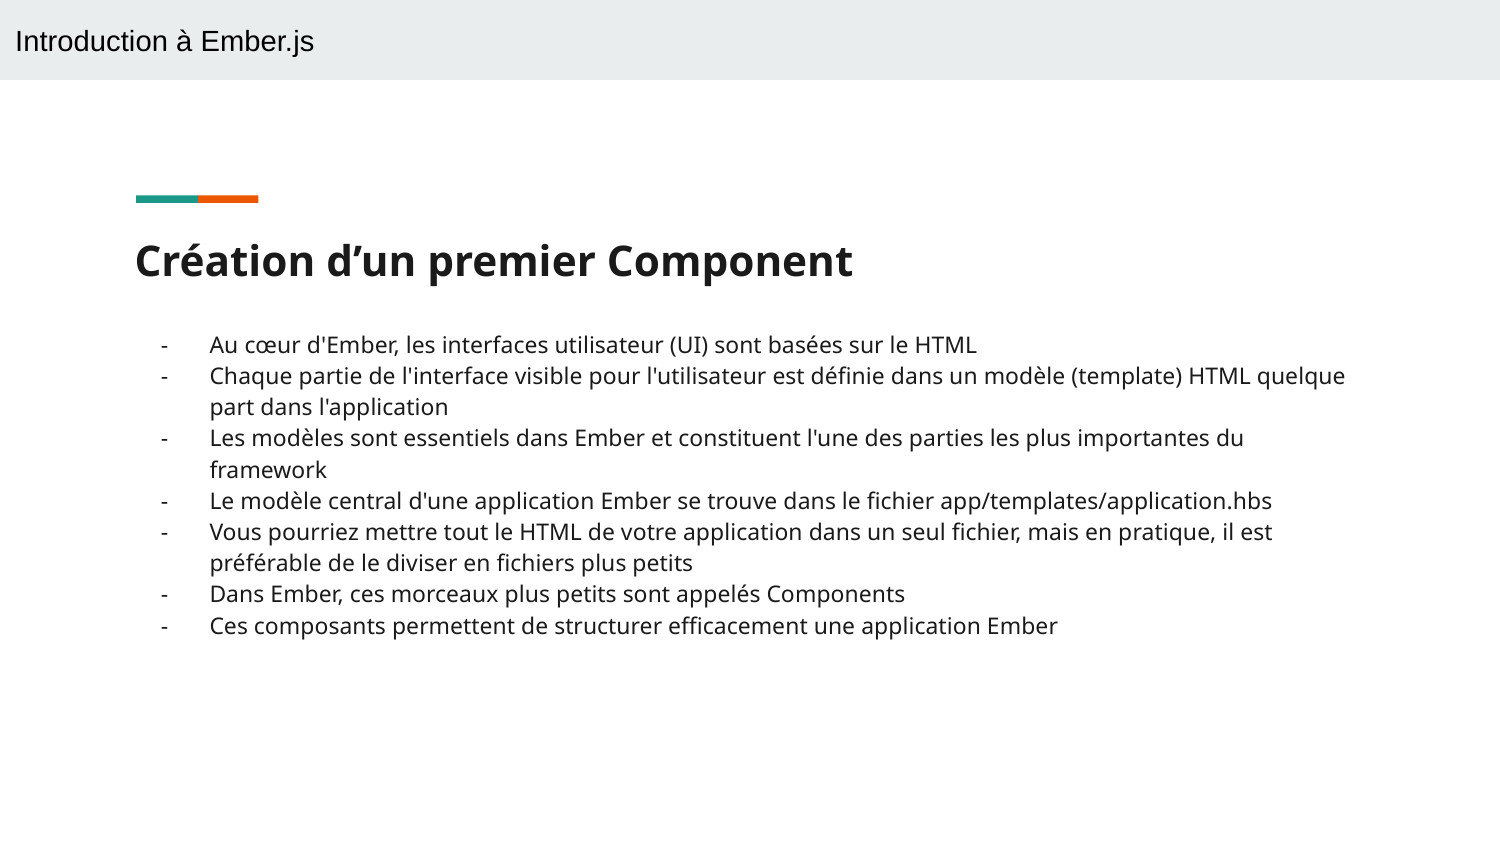

# Création d’un premier Component
Au cœur d'Ember, les interfaces utilisateur (UI) sont basées sur le HTML
Chaque partie de l'interface visible pour l'utilisateur est définie dans un modèle (template) HTML quelque part dans l'application
Les modèles sont essentiels dans Ember et constituent l'une des parties les plus importantes du framework
Le modèle central d'une application Ember se trouve dans le fichier app/templates/application.hbs
Vous pourriez mettre tout le HTML de votre application dans un seul fichier, mais en pratique, il est préférable de le diviser en fichiers plus petits
Dans Ember, ces morceaux plus petits sont appelés Components
Ces composants permettent de structurer efficacement une application Ember